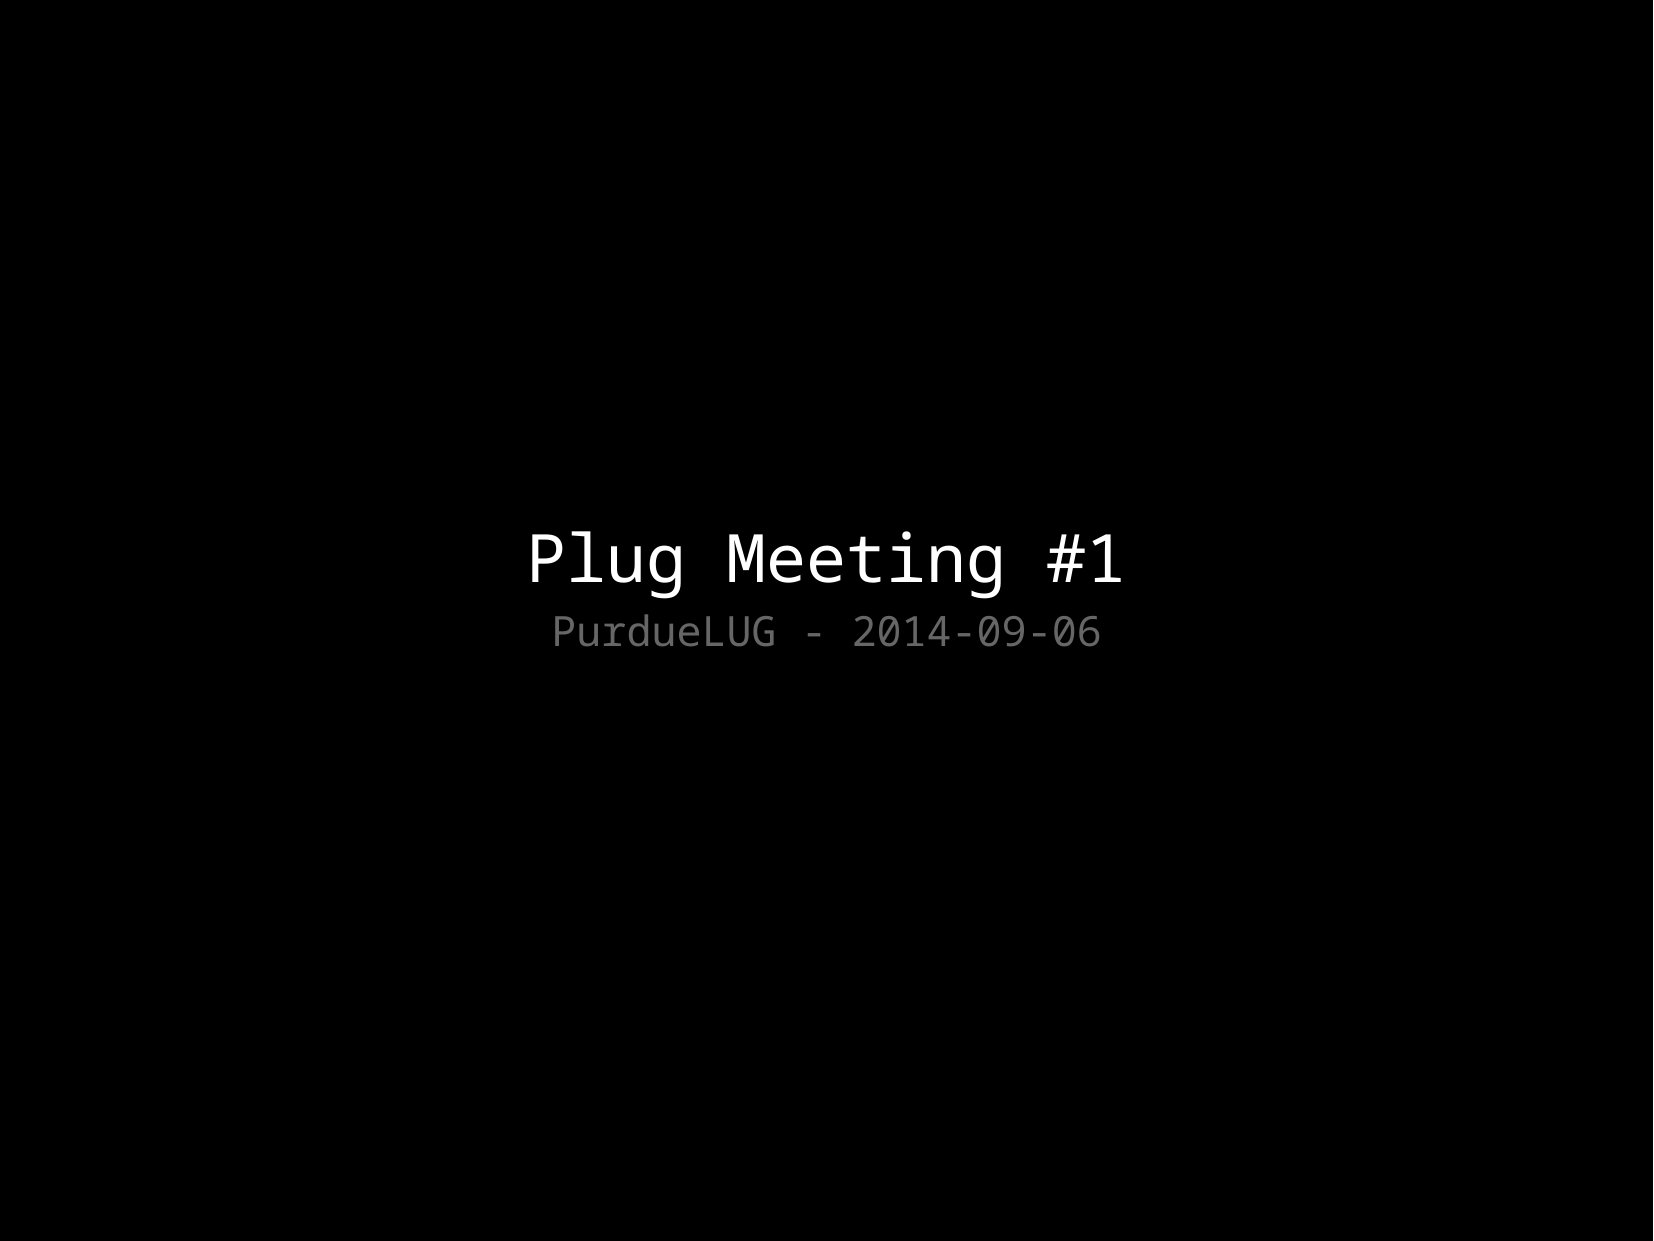

# Plug Meeting #1
PurdueLUG - 2014-09-06